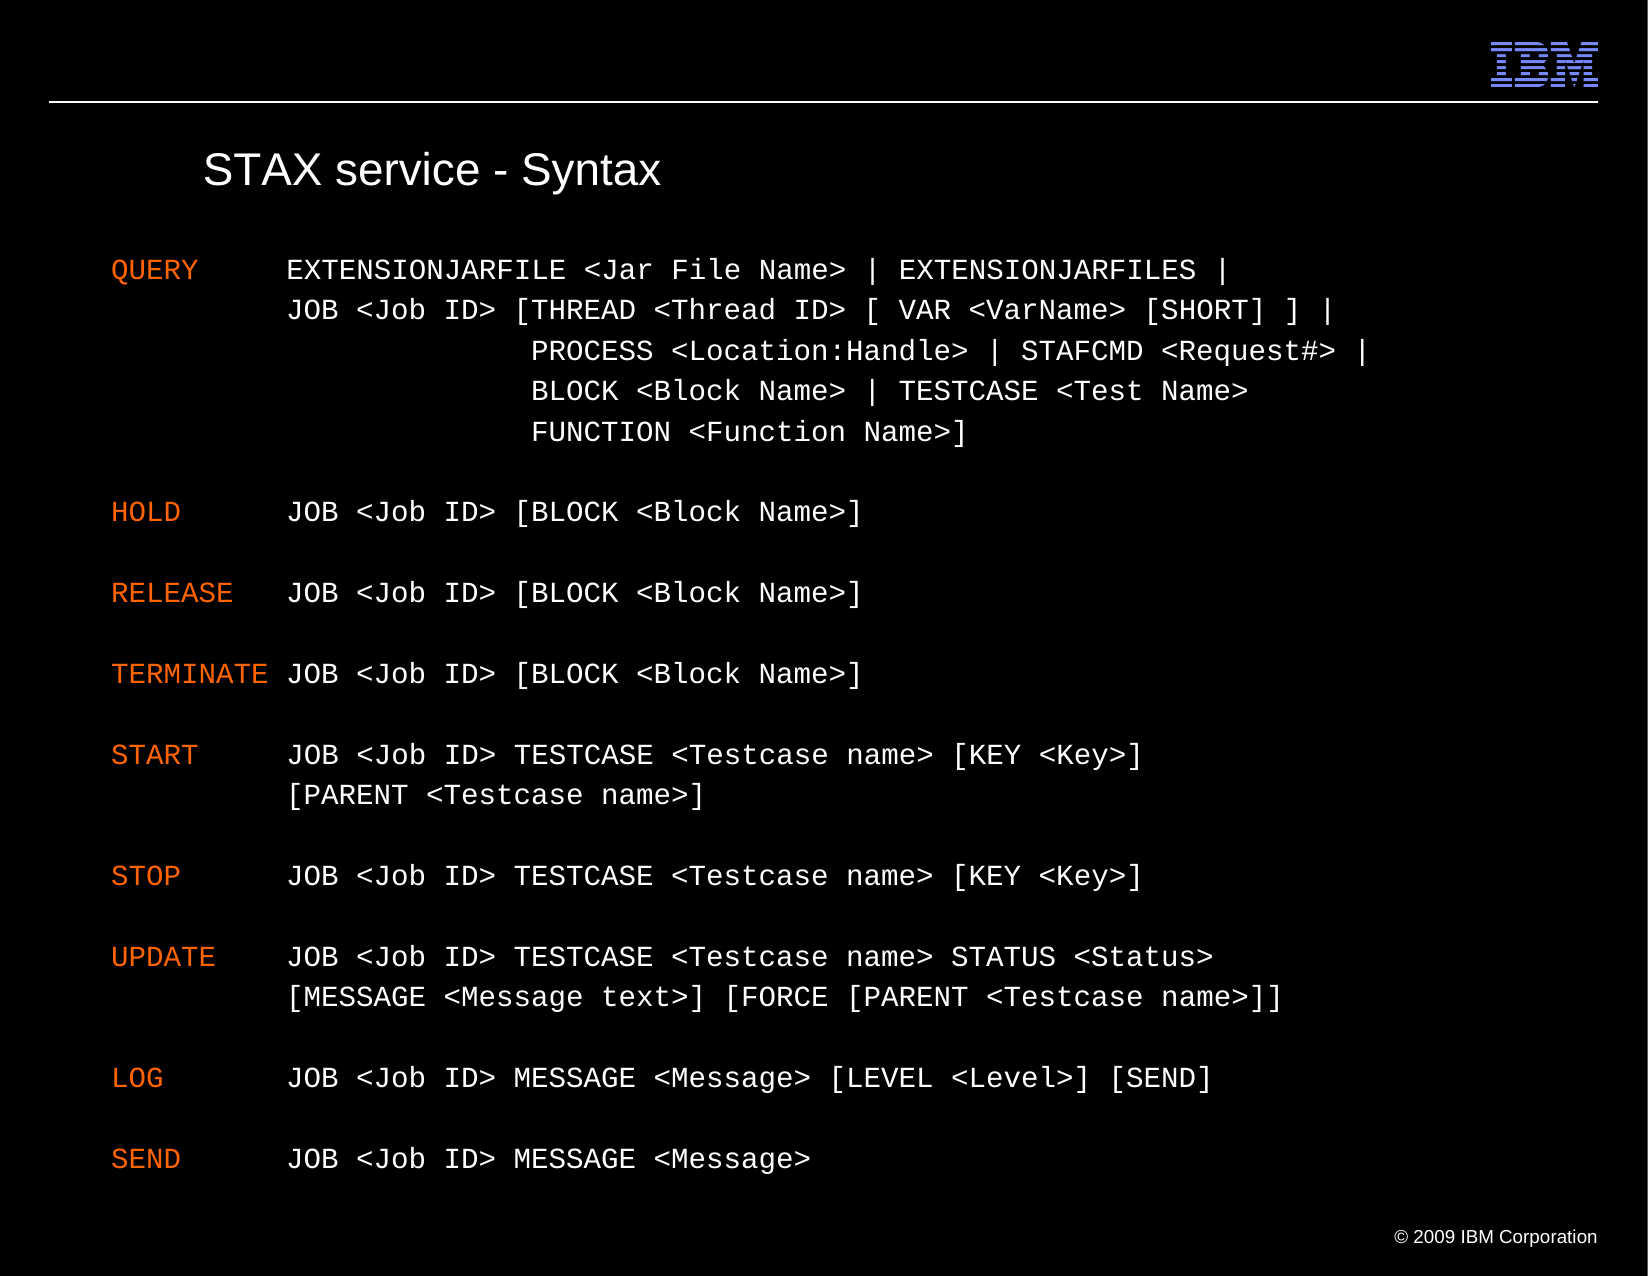

# STAX service - Syntax
QUERY EXTENSIONJARFILE <Jar File Name> | EXTENSIONJARFILES |
 JOB <Job ID> [THREAD <Thread ID> [ VAR <VarName> [SHORT] ] |
 PROCESS <Location:Handle> | STAFCMD <Request#> |
 BLOCK <Block Name> | TESTCASE <Test Name>
 FUNCTION <Function Name>]
HOLD JOB <Job ID> [BLOCK <Block Name>]
RELEASE JOB <Job ID> [BLOCK <Block Name>]
TERMINATE JOB <Job ID> [BLOCK <Block Name>]
START JOB <Job ID> TESTCASE <Testcase name> [KEY <Key>]
 [PARENT <Testcase name>]
STOP JOB <Job ID> TESTCASE <Testcase name> [KEY <Key>]
UPDATE JOB <Job ID> TESTCASE <Testcase name> STATUS <Status>
 [MESSAGE <Message text>] [FORCE [PARENT <Testcase name>]]
LOG JOB <Job ID> MESSAGE <Message> [LEVEL <Level>] [SEND]
SEND JOB <Job ID> MESSAGE <Message>